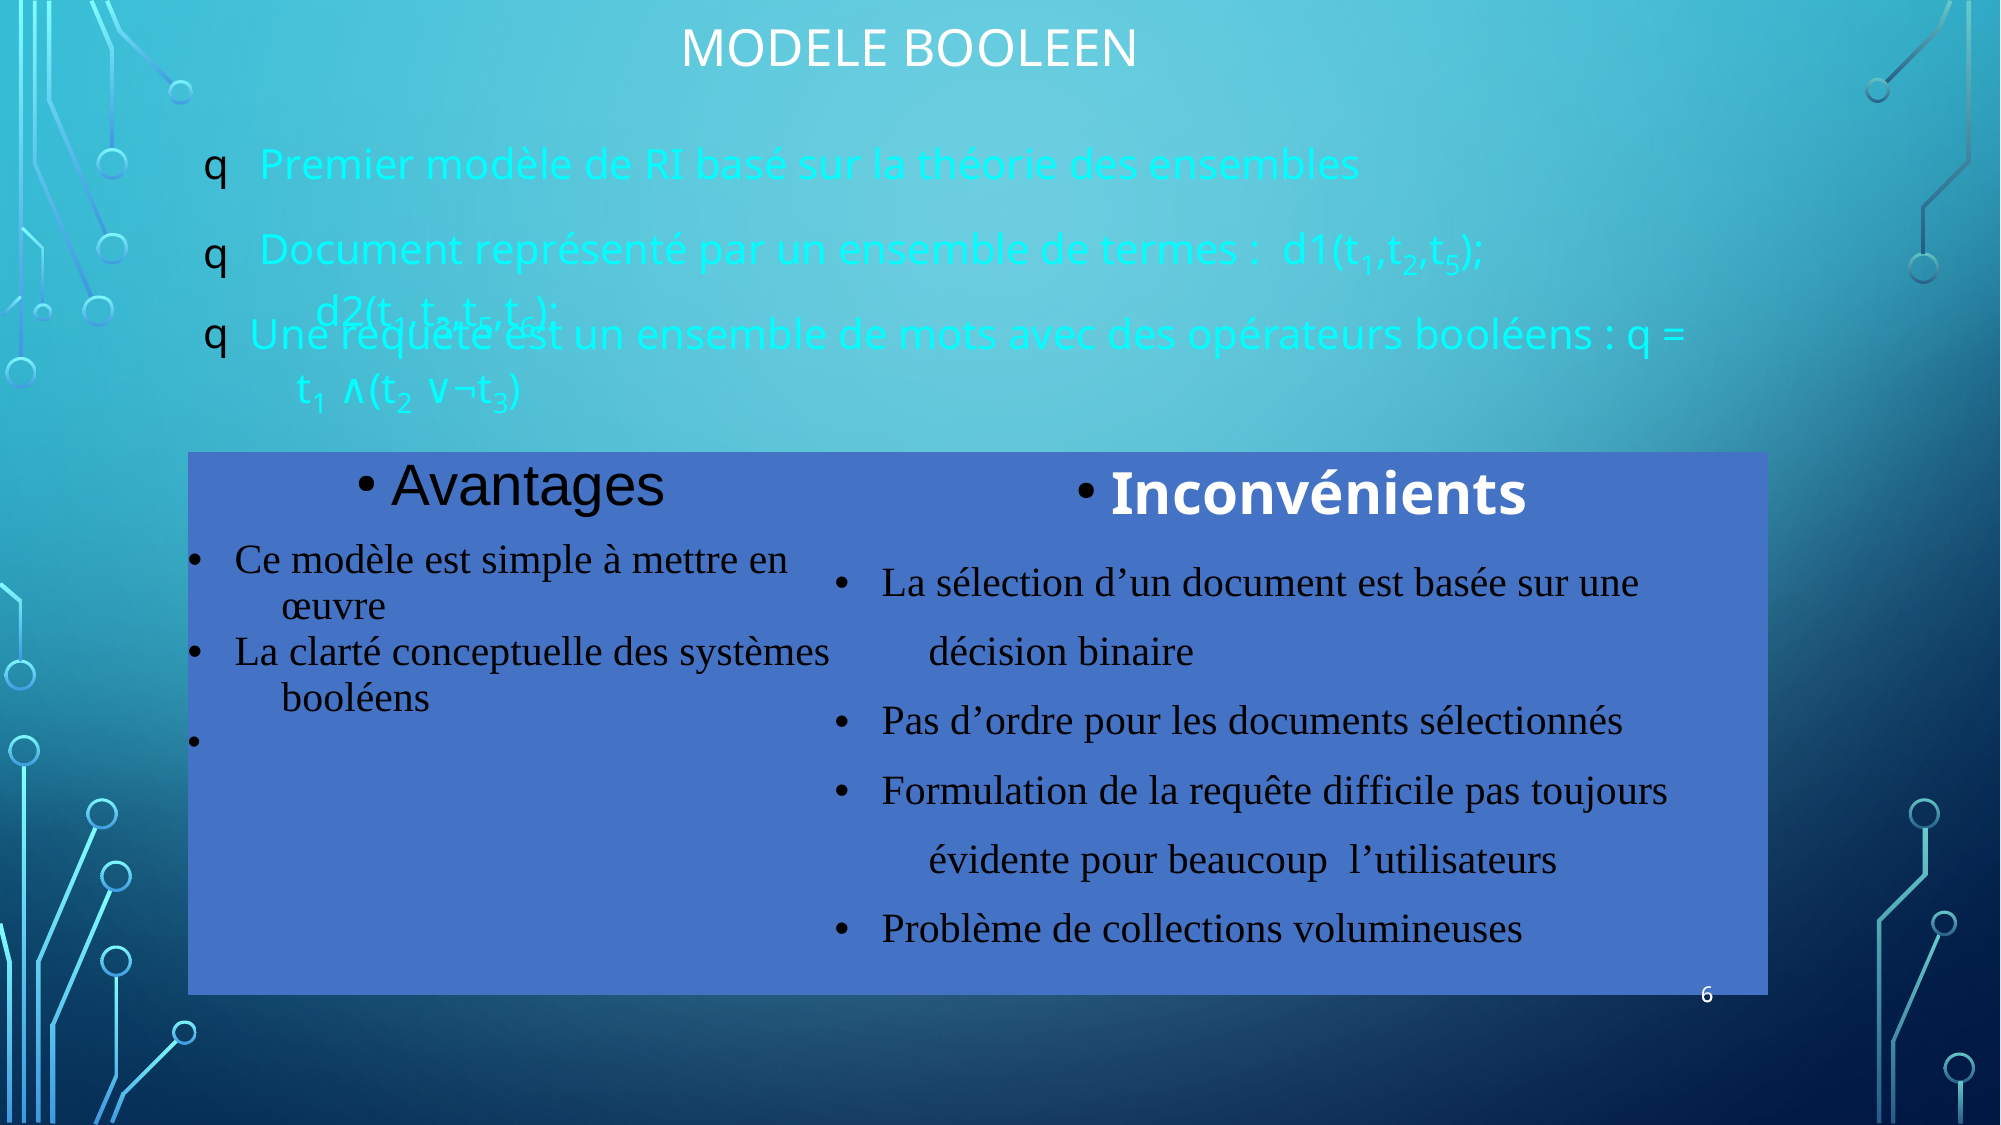

# MODELE BOOLEEN
Premier modèle de RI basé sur la théorie des ensembles
Document représenté par un ensemble de termes : d1(t1,t2,t5); d2(t1,t3,t5,t6);
Une requête est un ensemble de mots avec des opérateurs booléens : q = t1 ∧(t2 ∨¬t3)
| Avantages | Inconvénients |
| --- | --- |
| Ce modèle est simple à mettre en œuvre La clarté conceptuelle des systèmes booléens | La sélection d’un document est basée sur une décision binaire Pas d’ordre pour les documents sélectionnés Formulation de la requête difficile pas toujours évidente pour beaucoup l’utilisateurs Problème de collections volumineuses |